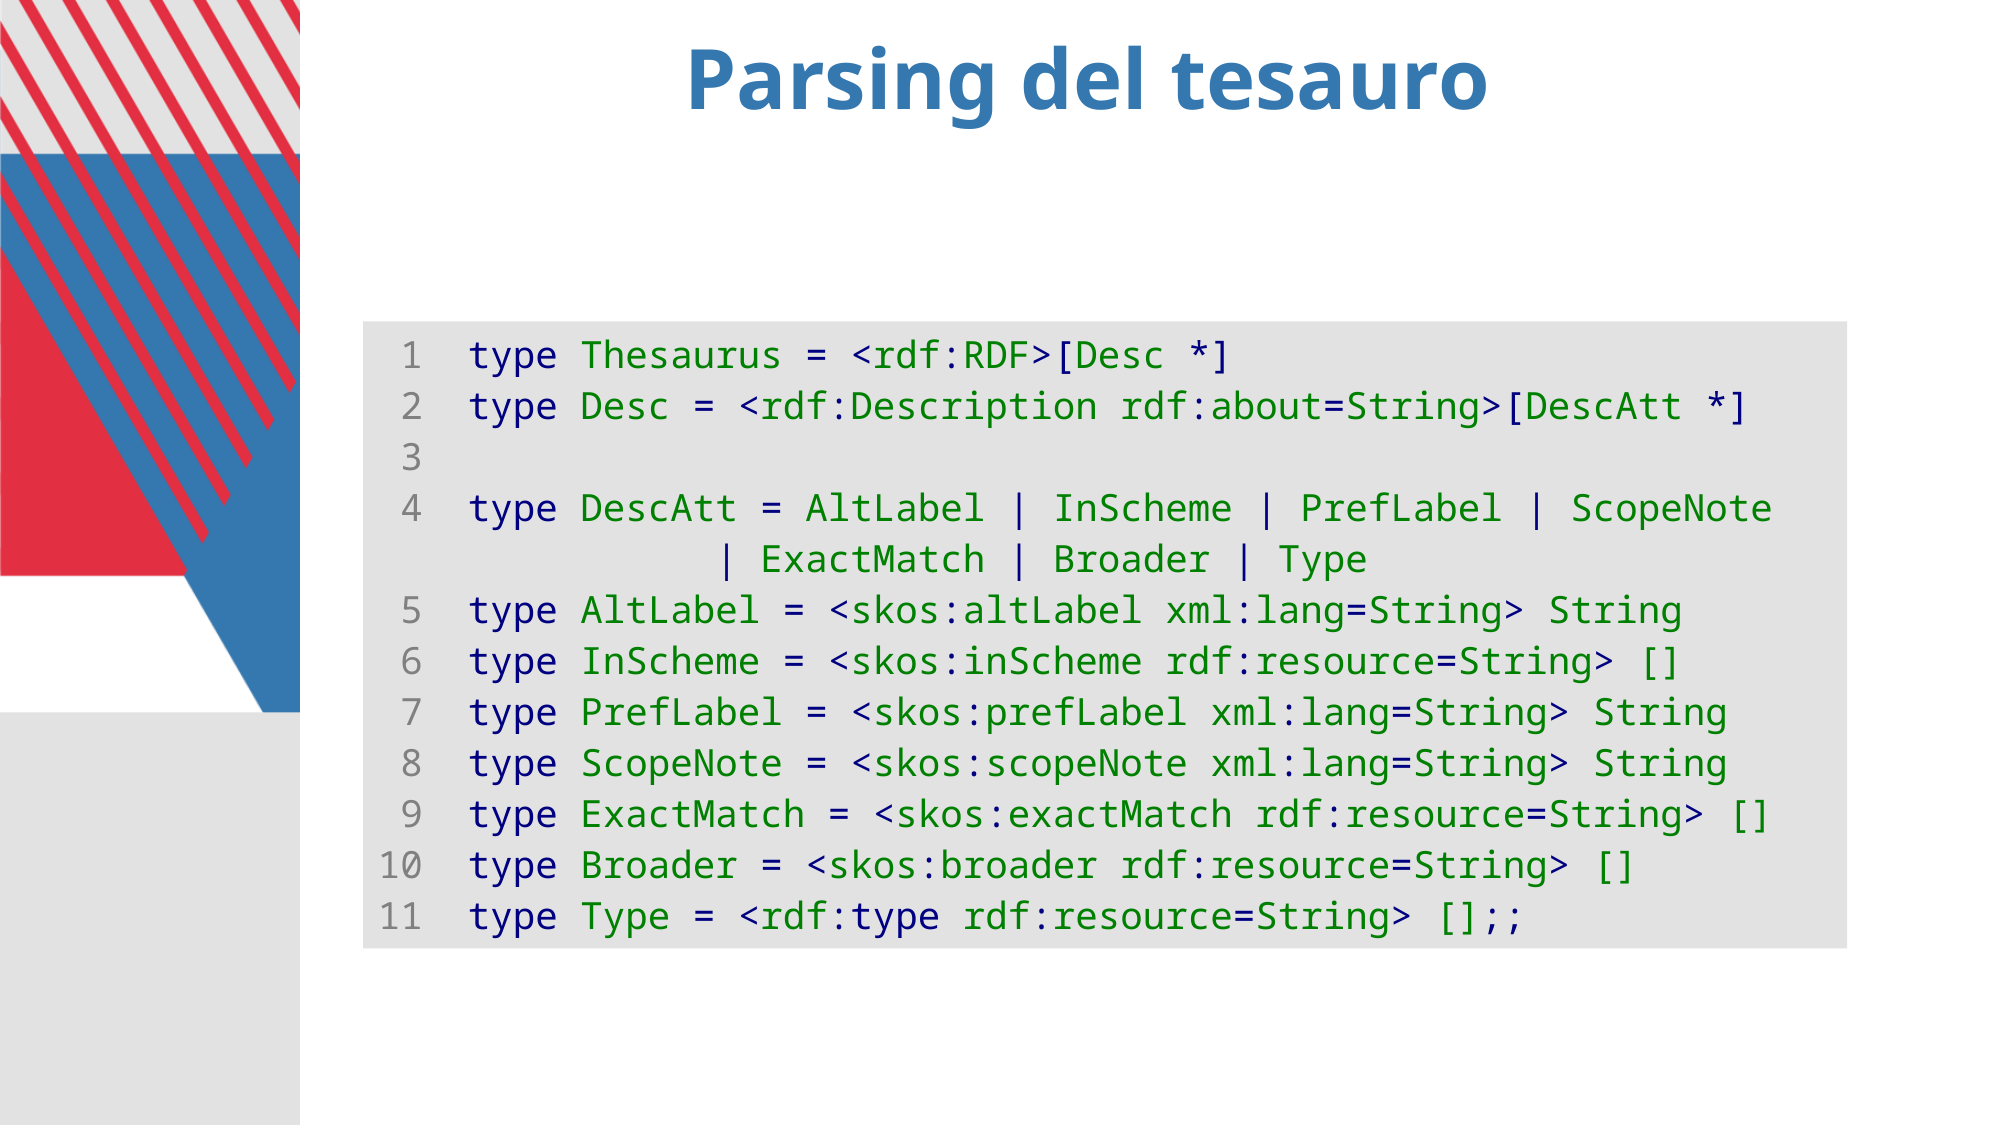

# Parsing del tesauro
 1 type Thesaurus = <rdf:RDF>[Desc *]
 2 type Desc = <rdf:Description rdf:about=String>[DescAtt *]
 3
 4 type DescAtt = AltLabel | InScheme | PrefLabel | ScopeNote | ExactMatch | Broader | Type
 5 type AltLabel = <skos:altLabel xml:lang=String> String
 6 type InScheme = <skos:inScheme rdf:resource=String> []
 7 type PrefLabel = <skos:prefLabel xml:lang=String> String
 8 type ScopeNote = <skos:scopeNote xml:lang=String> String
 9 type ExactMatch = <skos:exactMatch rdf:resource=String> []
10 type Broader = <skos:broader rdf:resource=String> []
11 type Type = <rdf:type rdf:resource=String> [];;